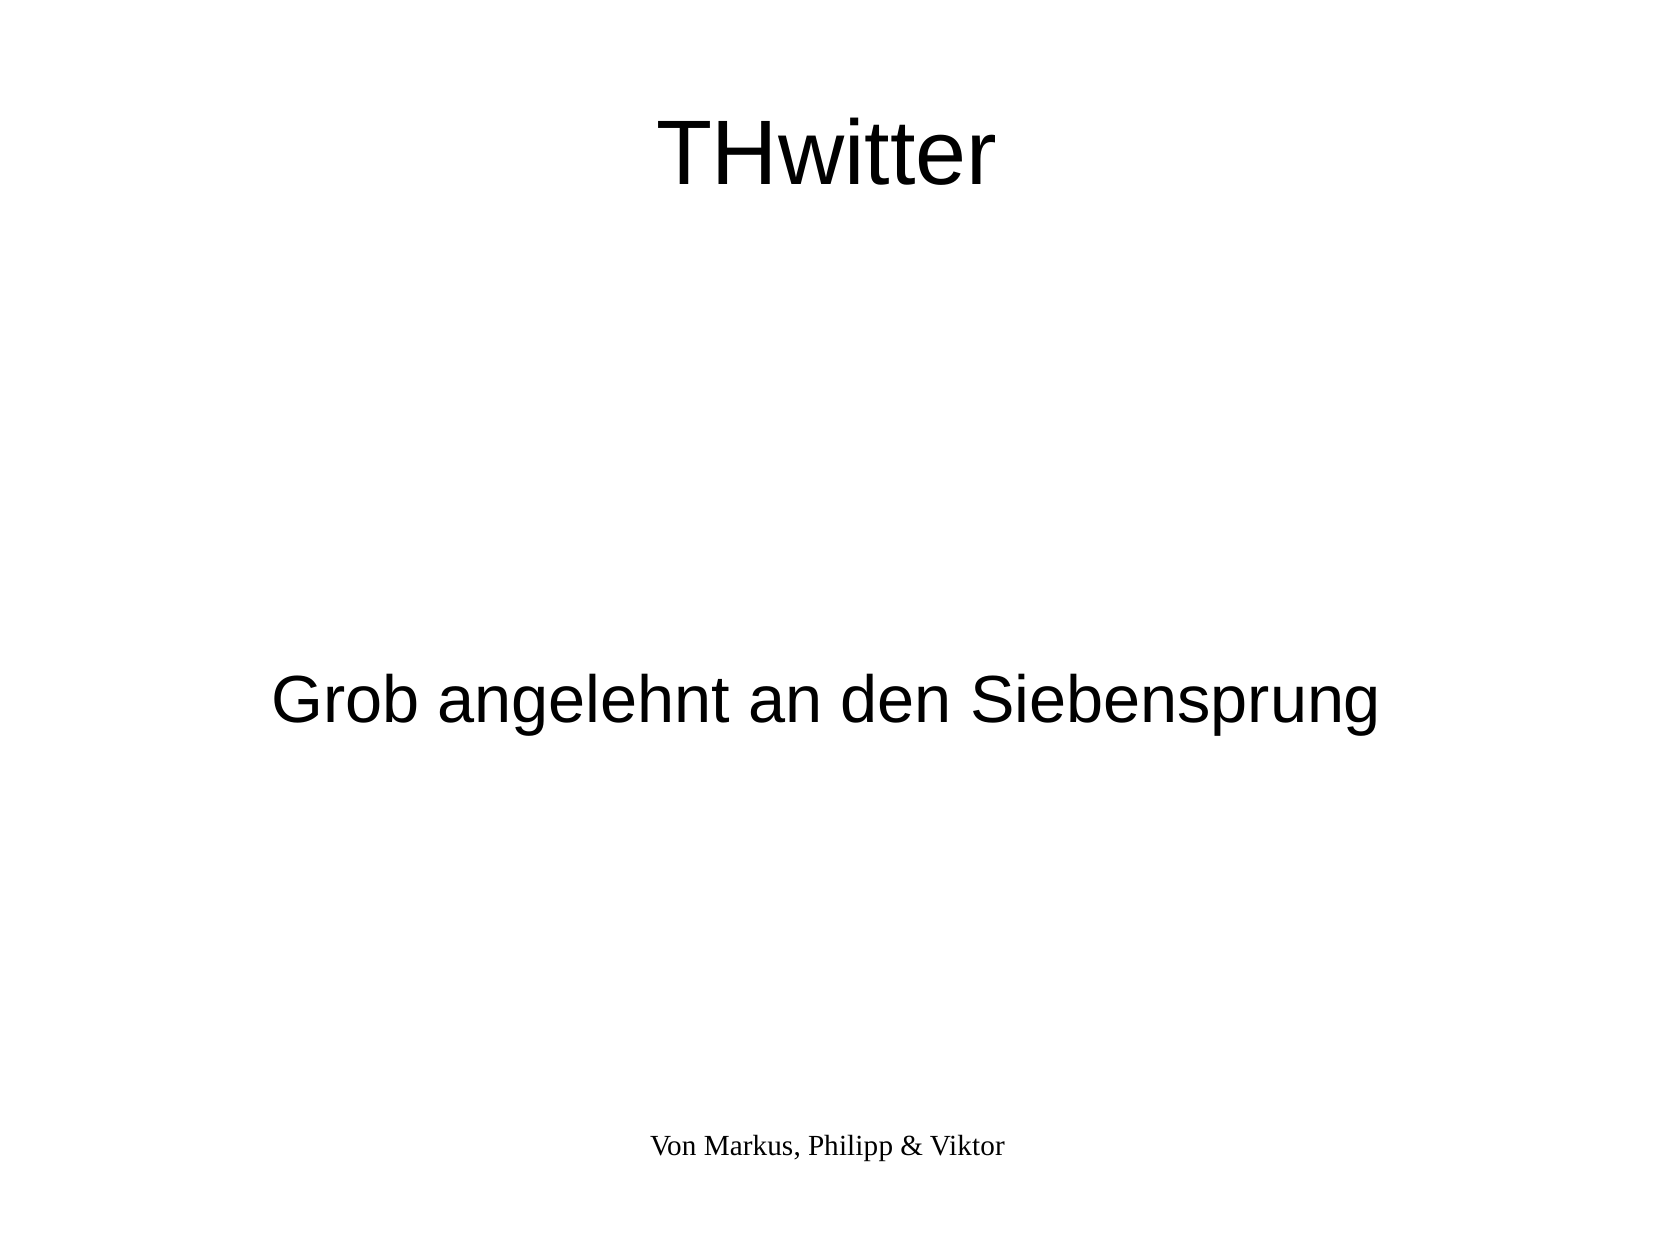

# THwitter
Grob angelehnt an den Siebensprung
Von Markus, Philipp & Viktor